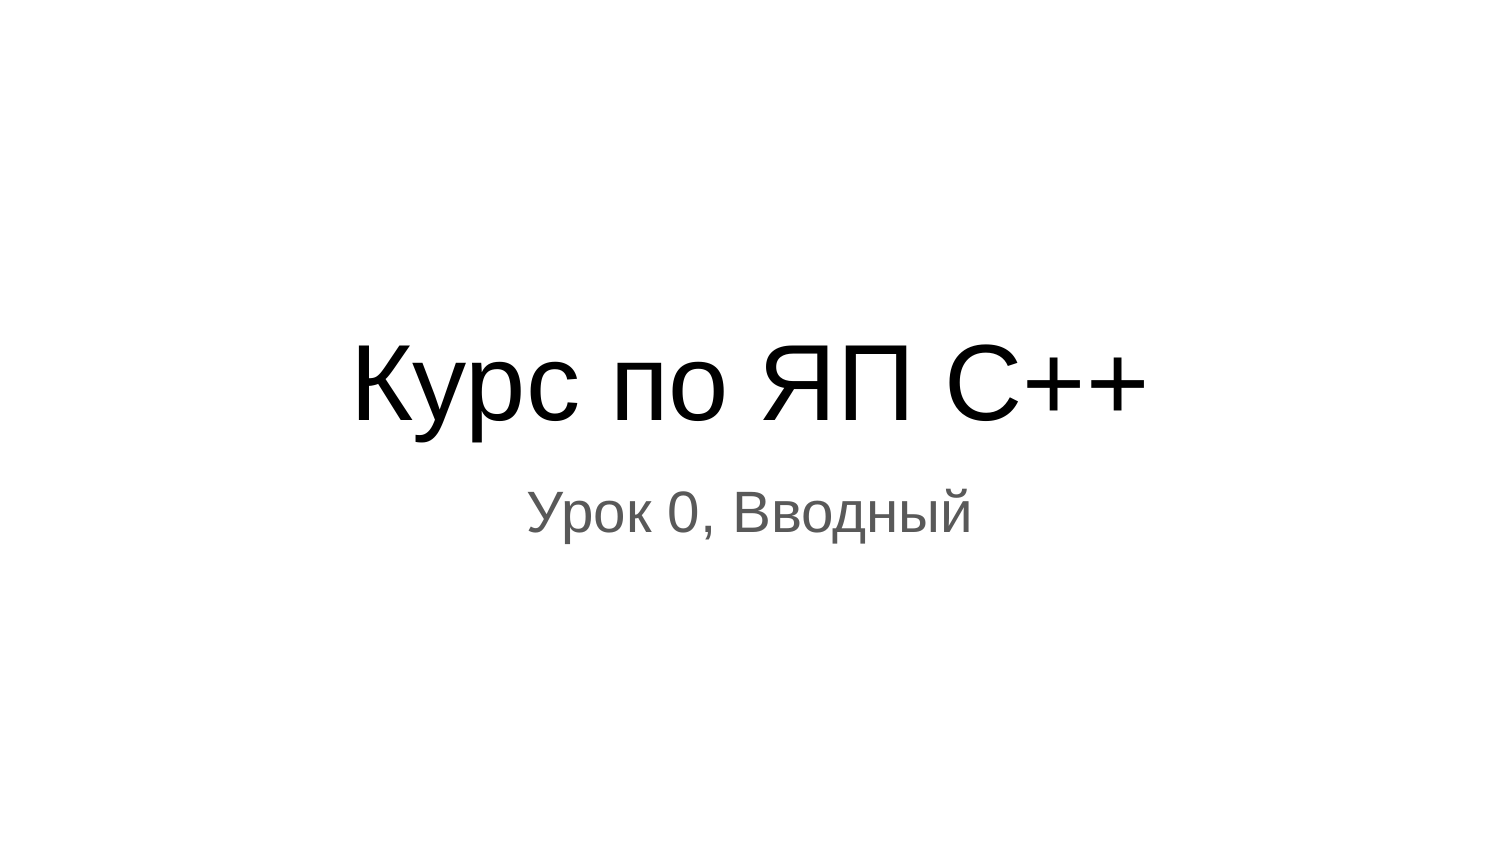

# Курс по ЯП С++
Урок 0, Вводный